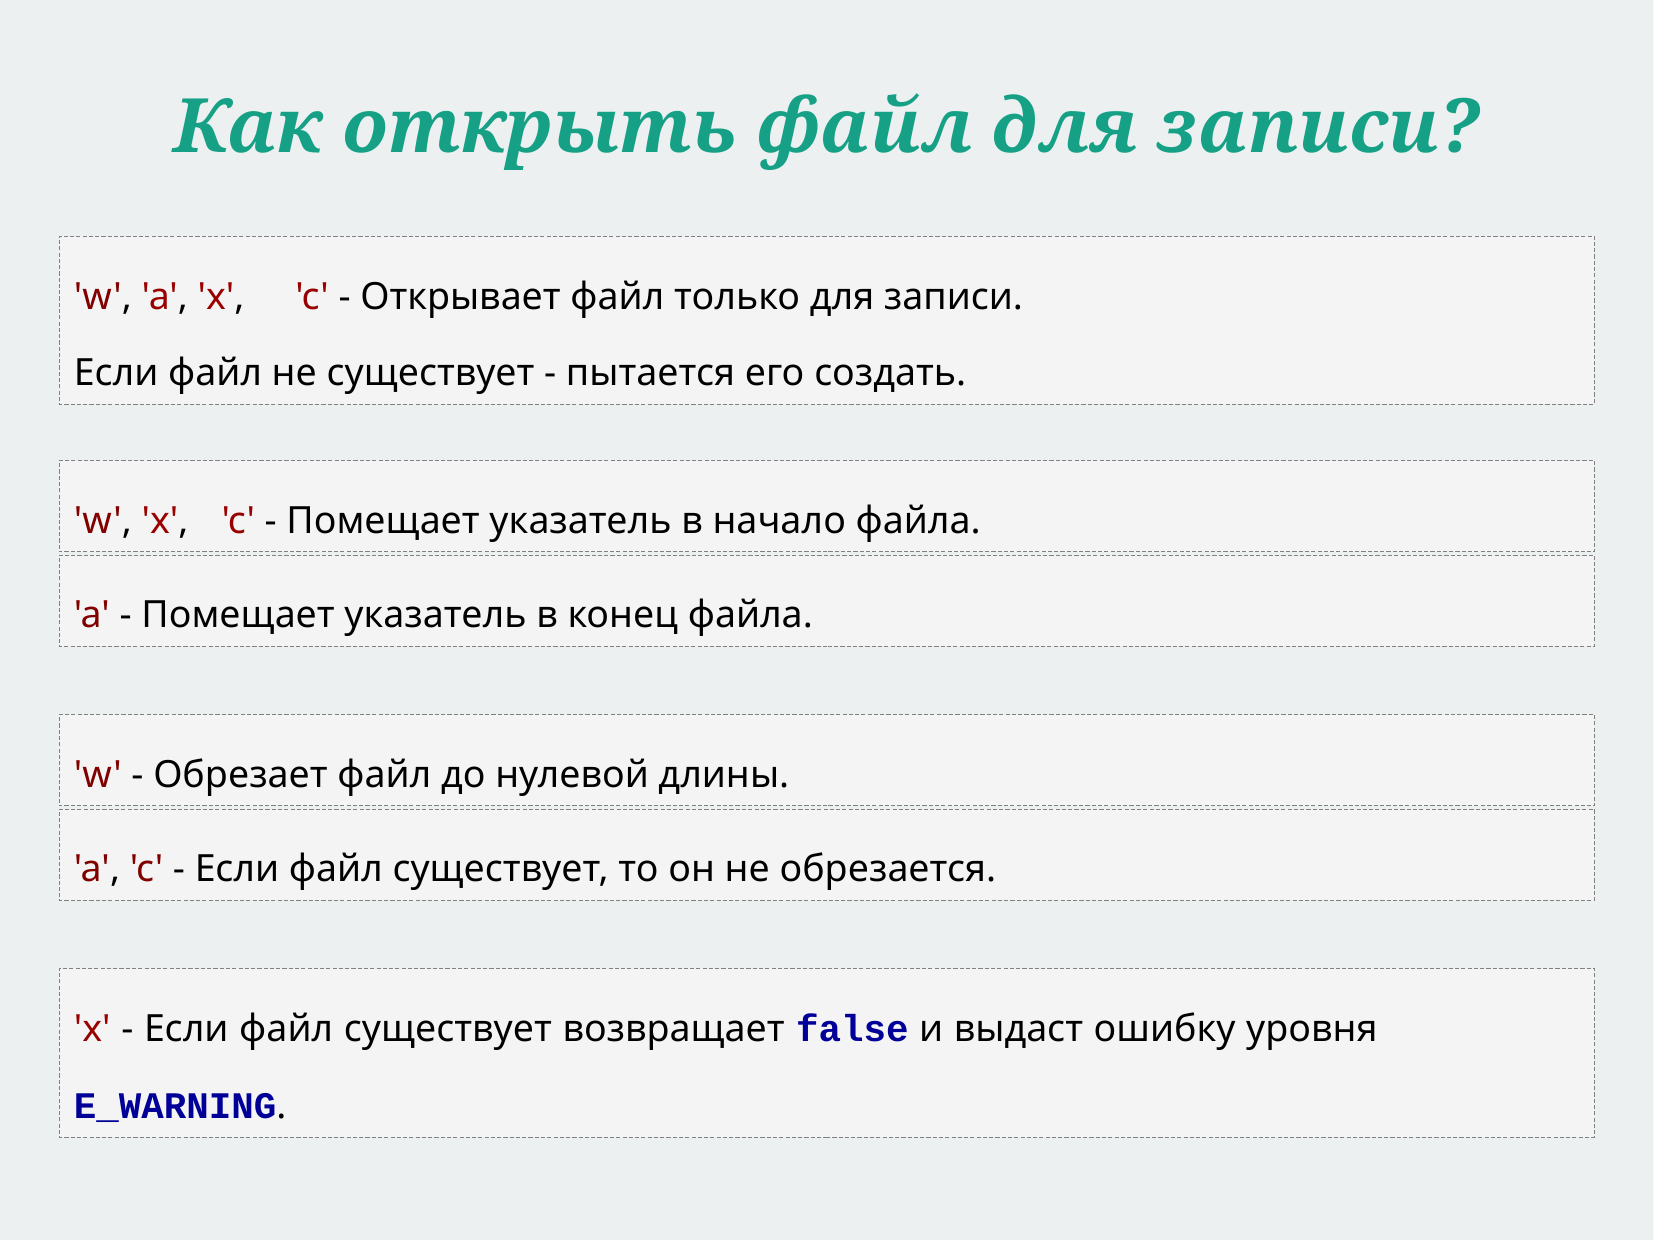

# Как открыть файл для записи?
'w', 'a', 'x',	'c' - Открывает файл только для записи.
Если файл не существует - пытается его создать.
'w', 'x',	'c' - Помещает указатель в начало файла.
'a' - Помещает указатель в конец файла.
'w' - Обрезает файл до нулевой длины.
'a', 'c' - Если файл существует, то он не обрезается.
'x' - Если файл существует возвращает false и выдаст ошибку уровня E_WARNING.